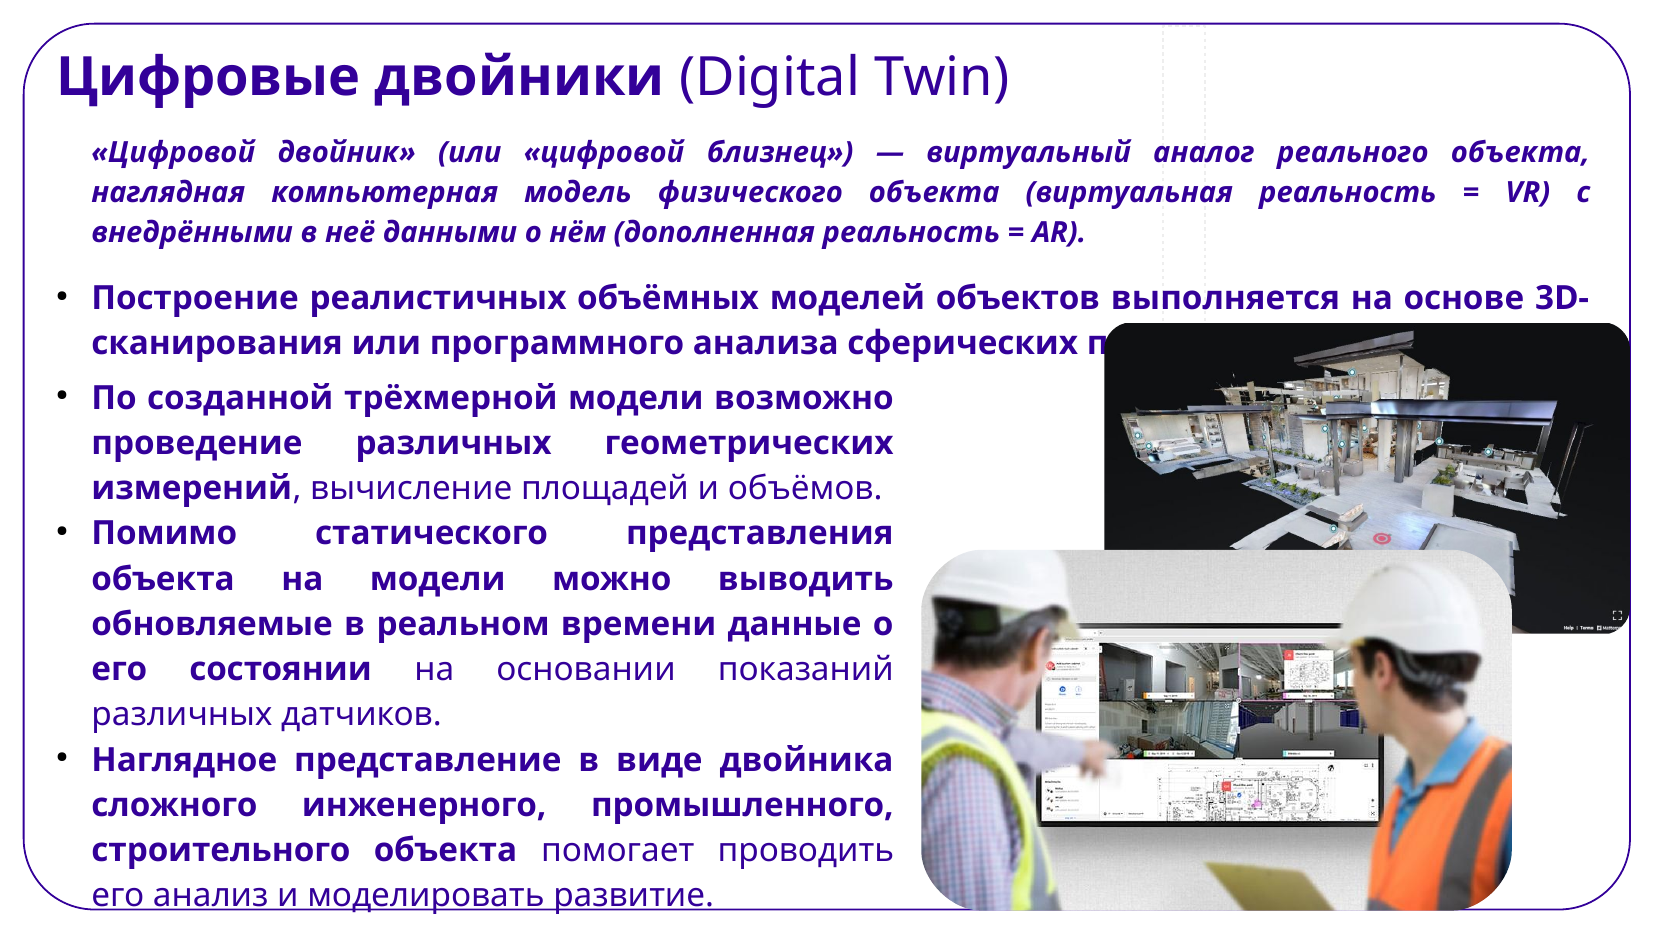

Цифровые двойники (Digital Twin)
«Цифровой двойник» (или «цифровой близнец») — виртуальный аналог реального объекта, наглядная компьютерная модель физического объекта (виртуальная реальность = VR) с внедрёнными в неё данными о нём (дополненная реальность = AR).
Построение реалистичных объёмных моделей объектов выполняется на основе 3D-сканирования или программного анализа сферических панорам.
По созданной трёхмерной модели возможно проведение различных геометрических измерений, вычисление площадей и объёмов.
Помимо статического представления объекта на модели можно выводить обновляемые в реальном времени данные о его состоянии на основании показаний различных датчиков.
Наглядное представление в виде двойника сложного инженерного, промышленного, строительного объекта помогает проводить его анализ и моделировать развитие.